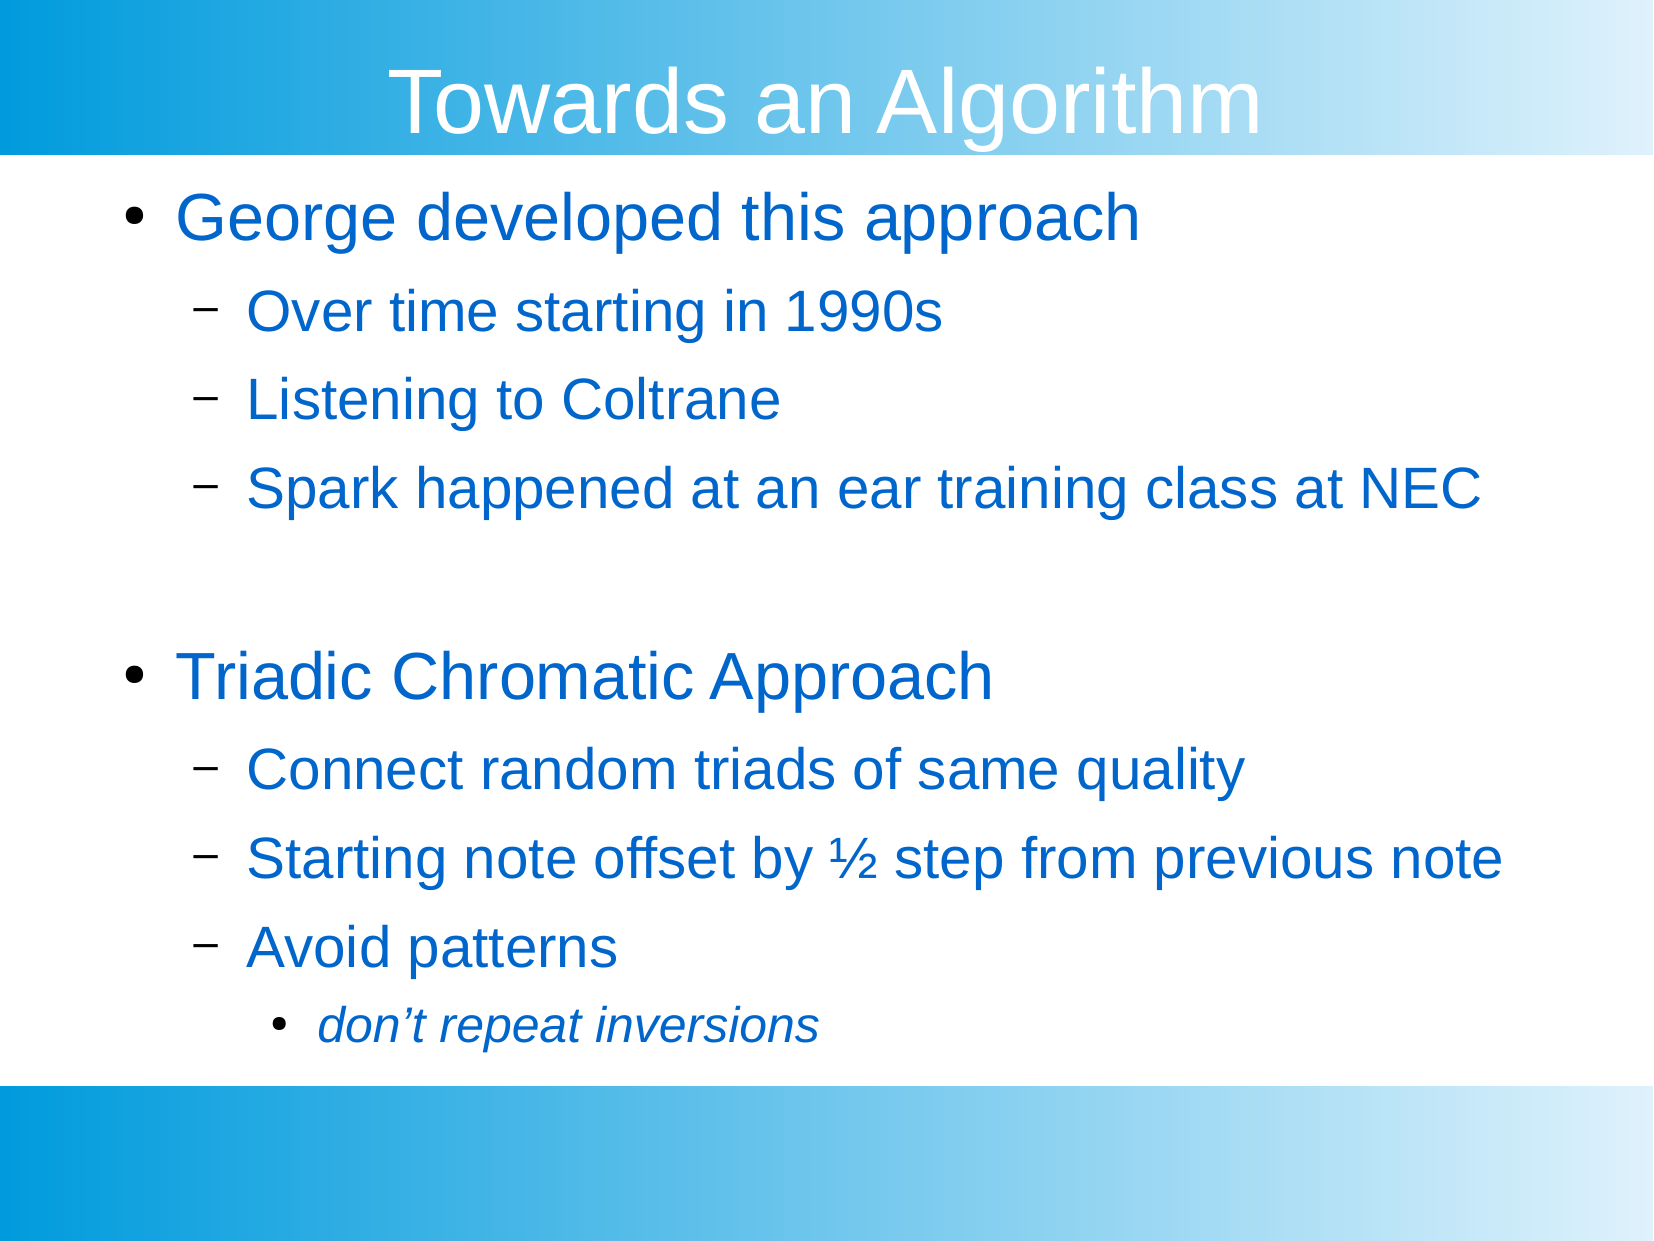

# Towards an Algorithm
George developed this approach
Over time starting in 1990s
Listening to Coltrane
Spark happened at an ear training class at NEC
Triadic Chromatic Approach
Connect random triads of same quality
Starting note offset by ½ step from previous note
Avoid patterns
don’t repeat inversions